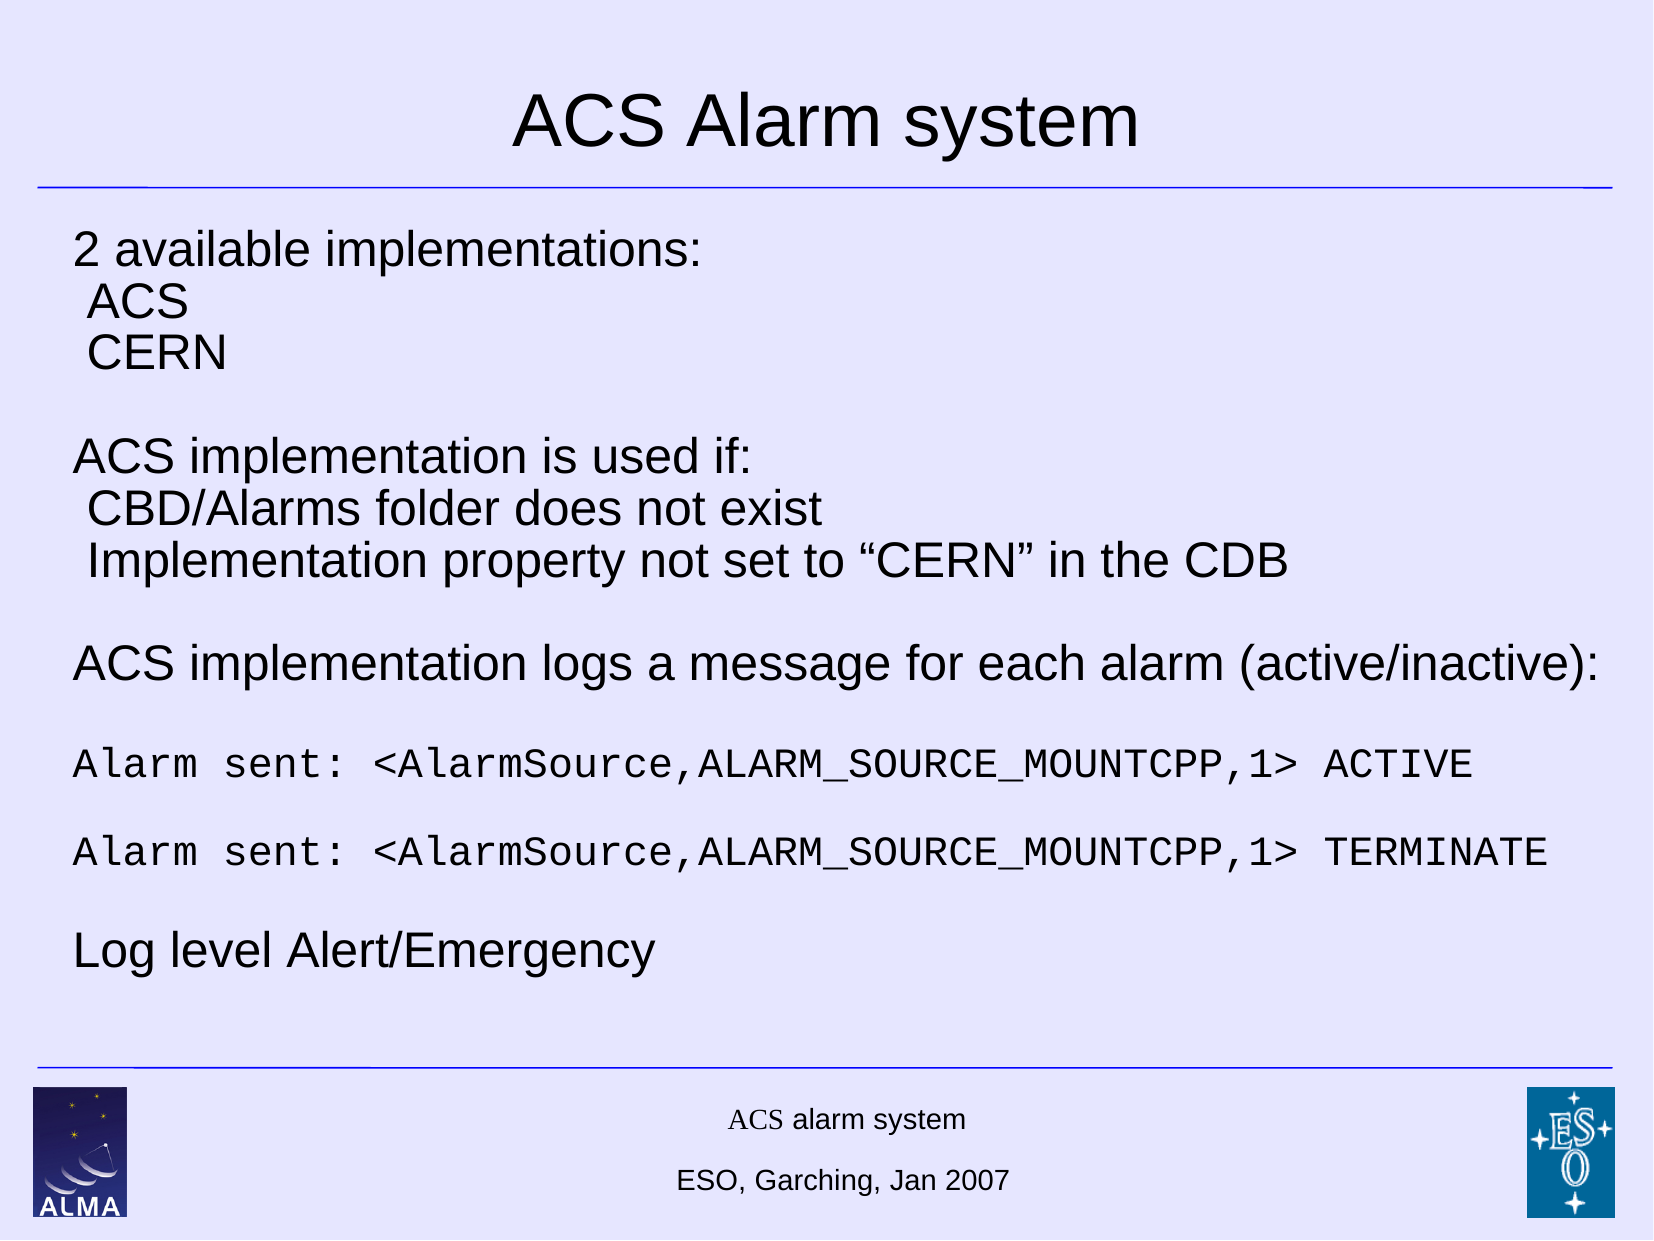

# ACS Alarm system
2 available implementations:
 ACS
 CERN
ACS implementation is used if:
 CBD/Alarms folder does not exist
 Implementation property not set to “CERN” in the CDB
ACS implementation logs a message for each alarm (active/inactive):
Alarm sent: <AlarmSource,ALARM_SOURCE_MOUNTCPP,1> ACTIVE
Alarm sent: <AlarmSource,ALARM_SOURCE_MOUNTCPP,1> TERMINATE
Log level Alert/Emergency